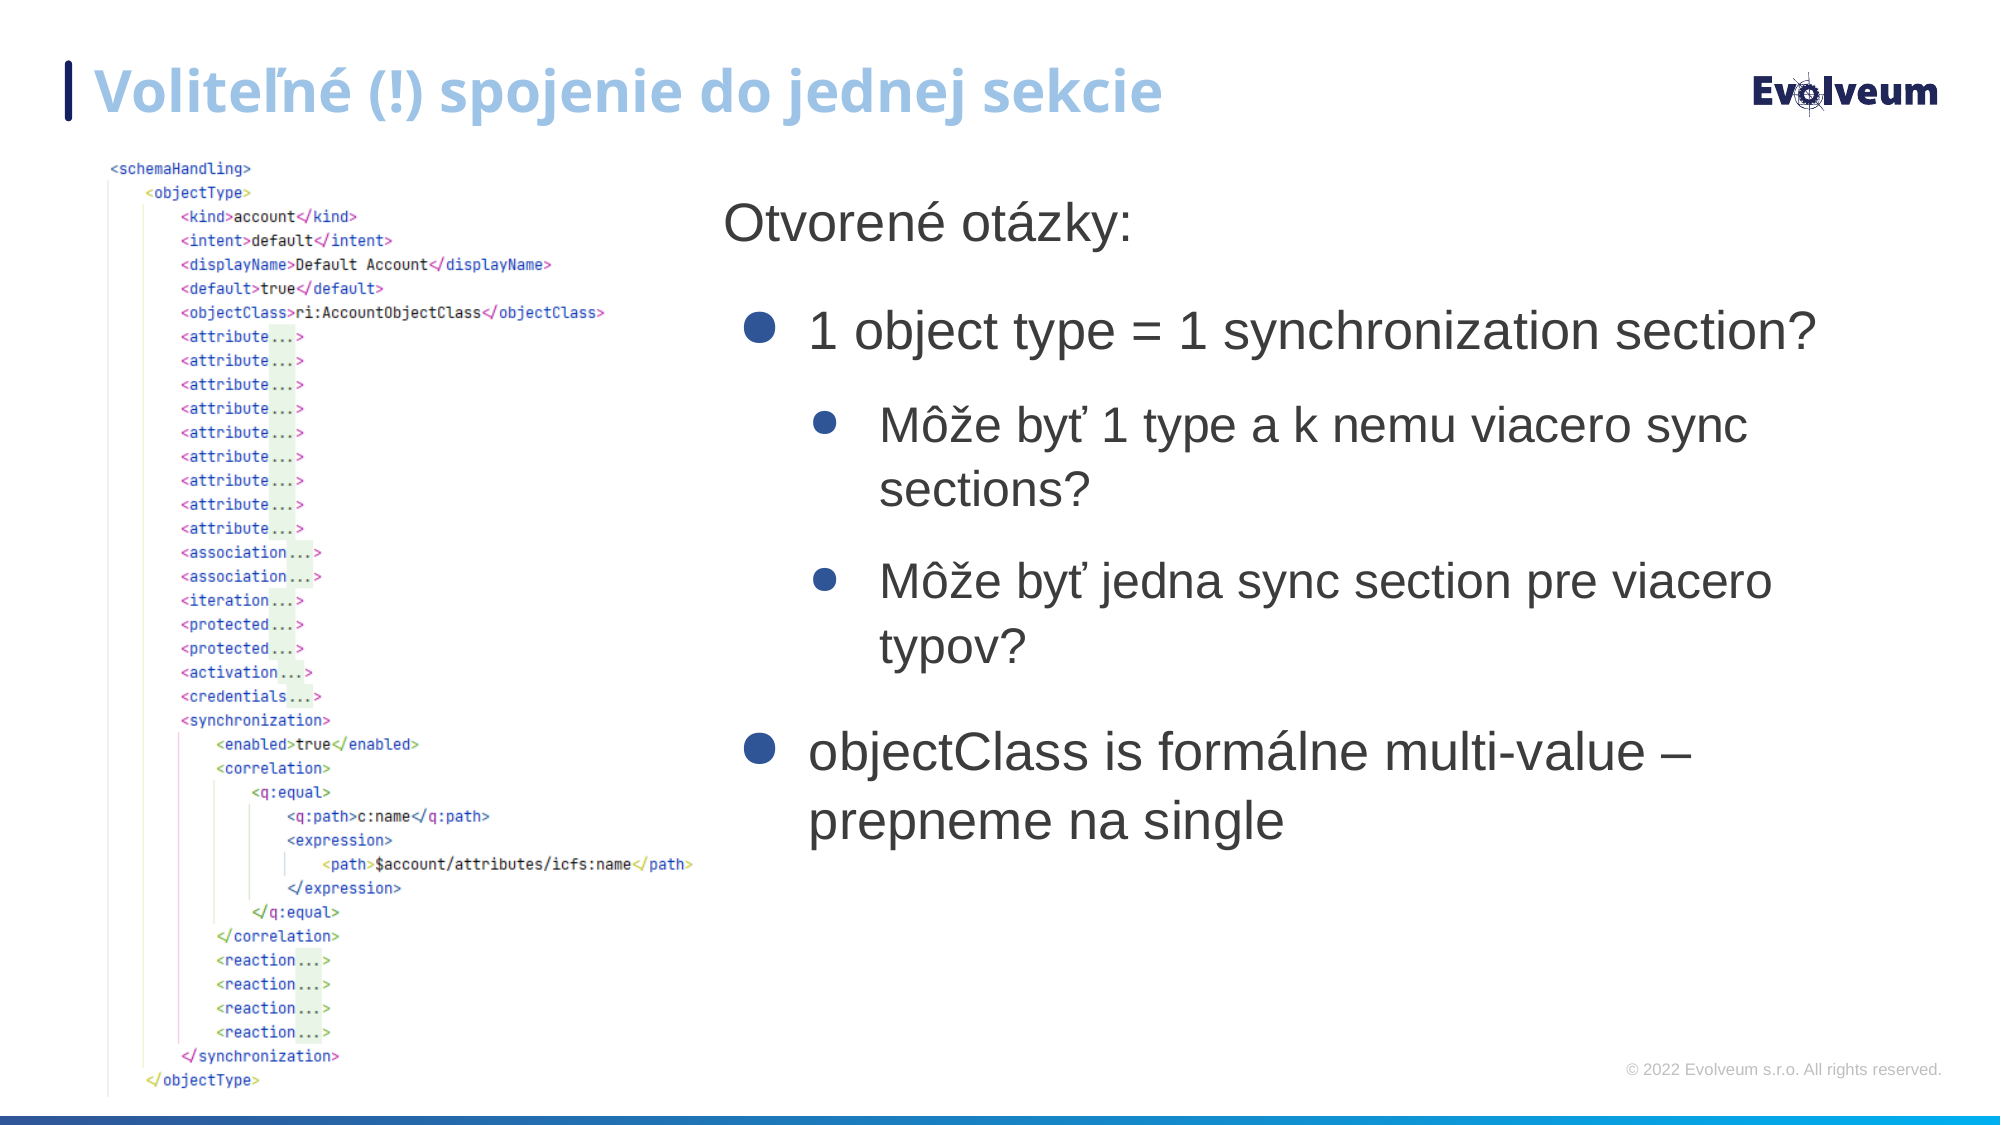

# Voliteľné (!) spojenie do jednej sekcie
Otvorené otázky:
1 object type = 1 synchronization section?
Môže byť 1 type a k nemu viacero sync sections?
Môže byť jedna sync section pre viacero typov?
objectClass is formálne multi-value – prepneme na single